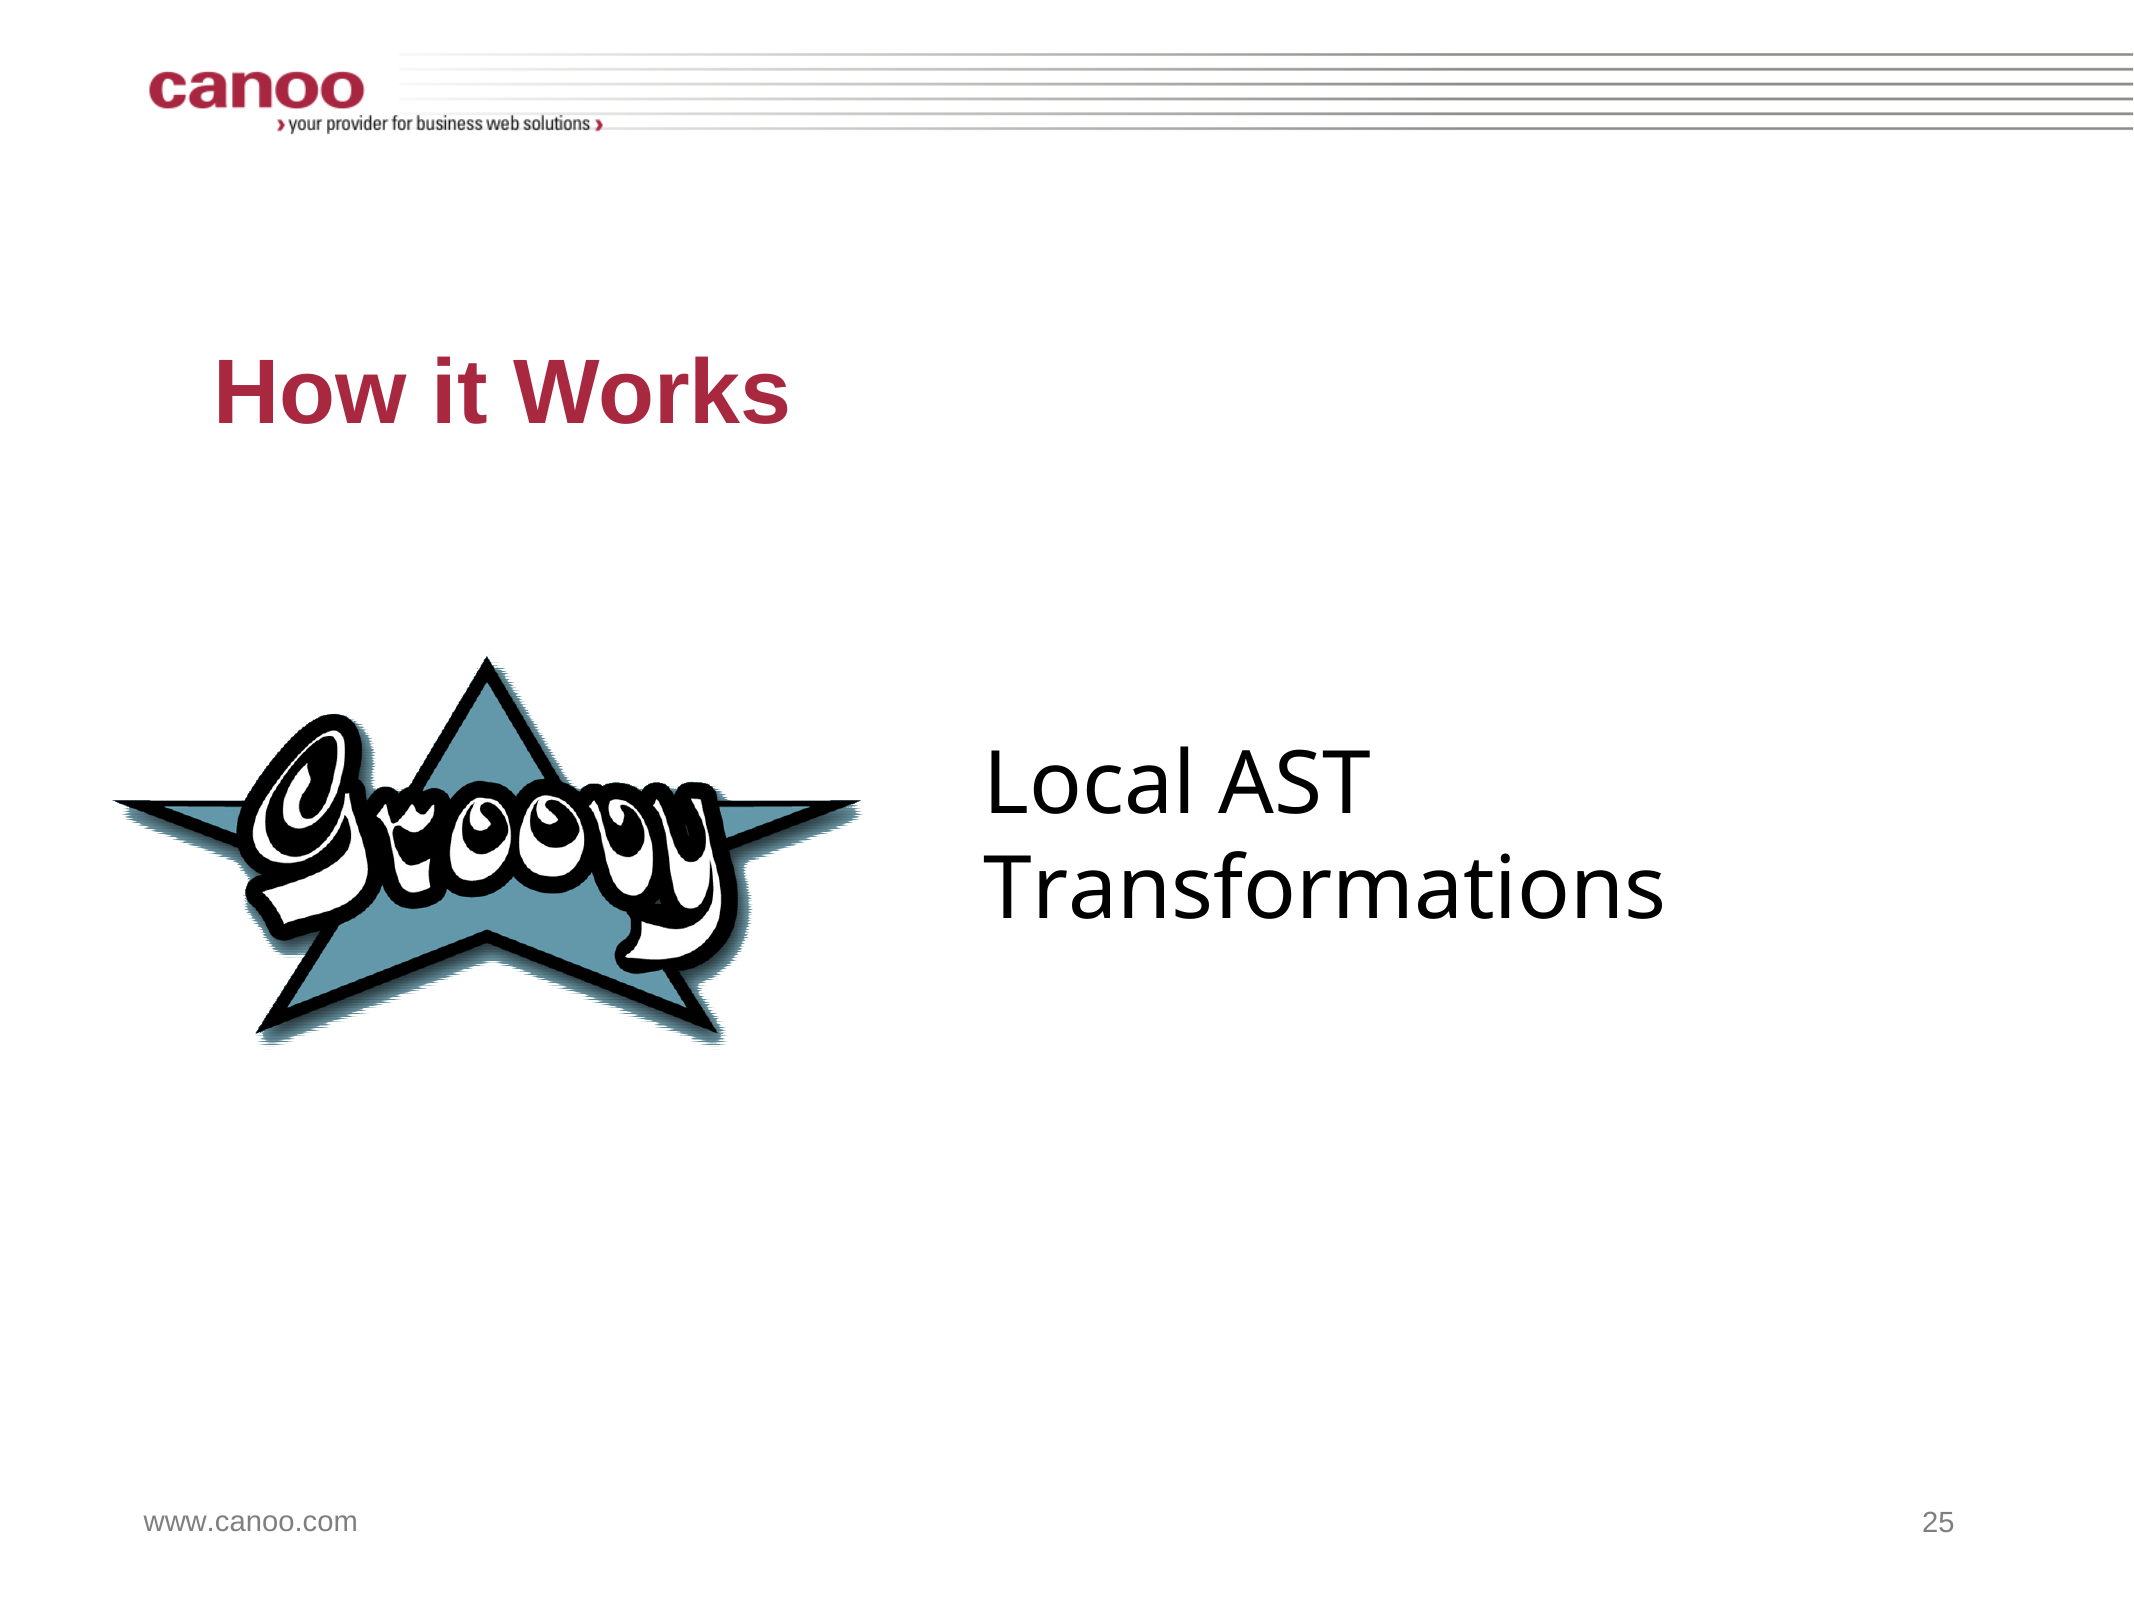

# How it Works
Local AST Transformations